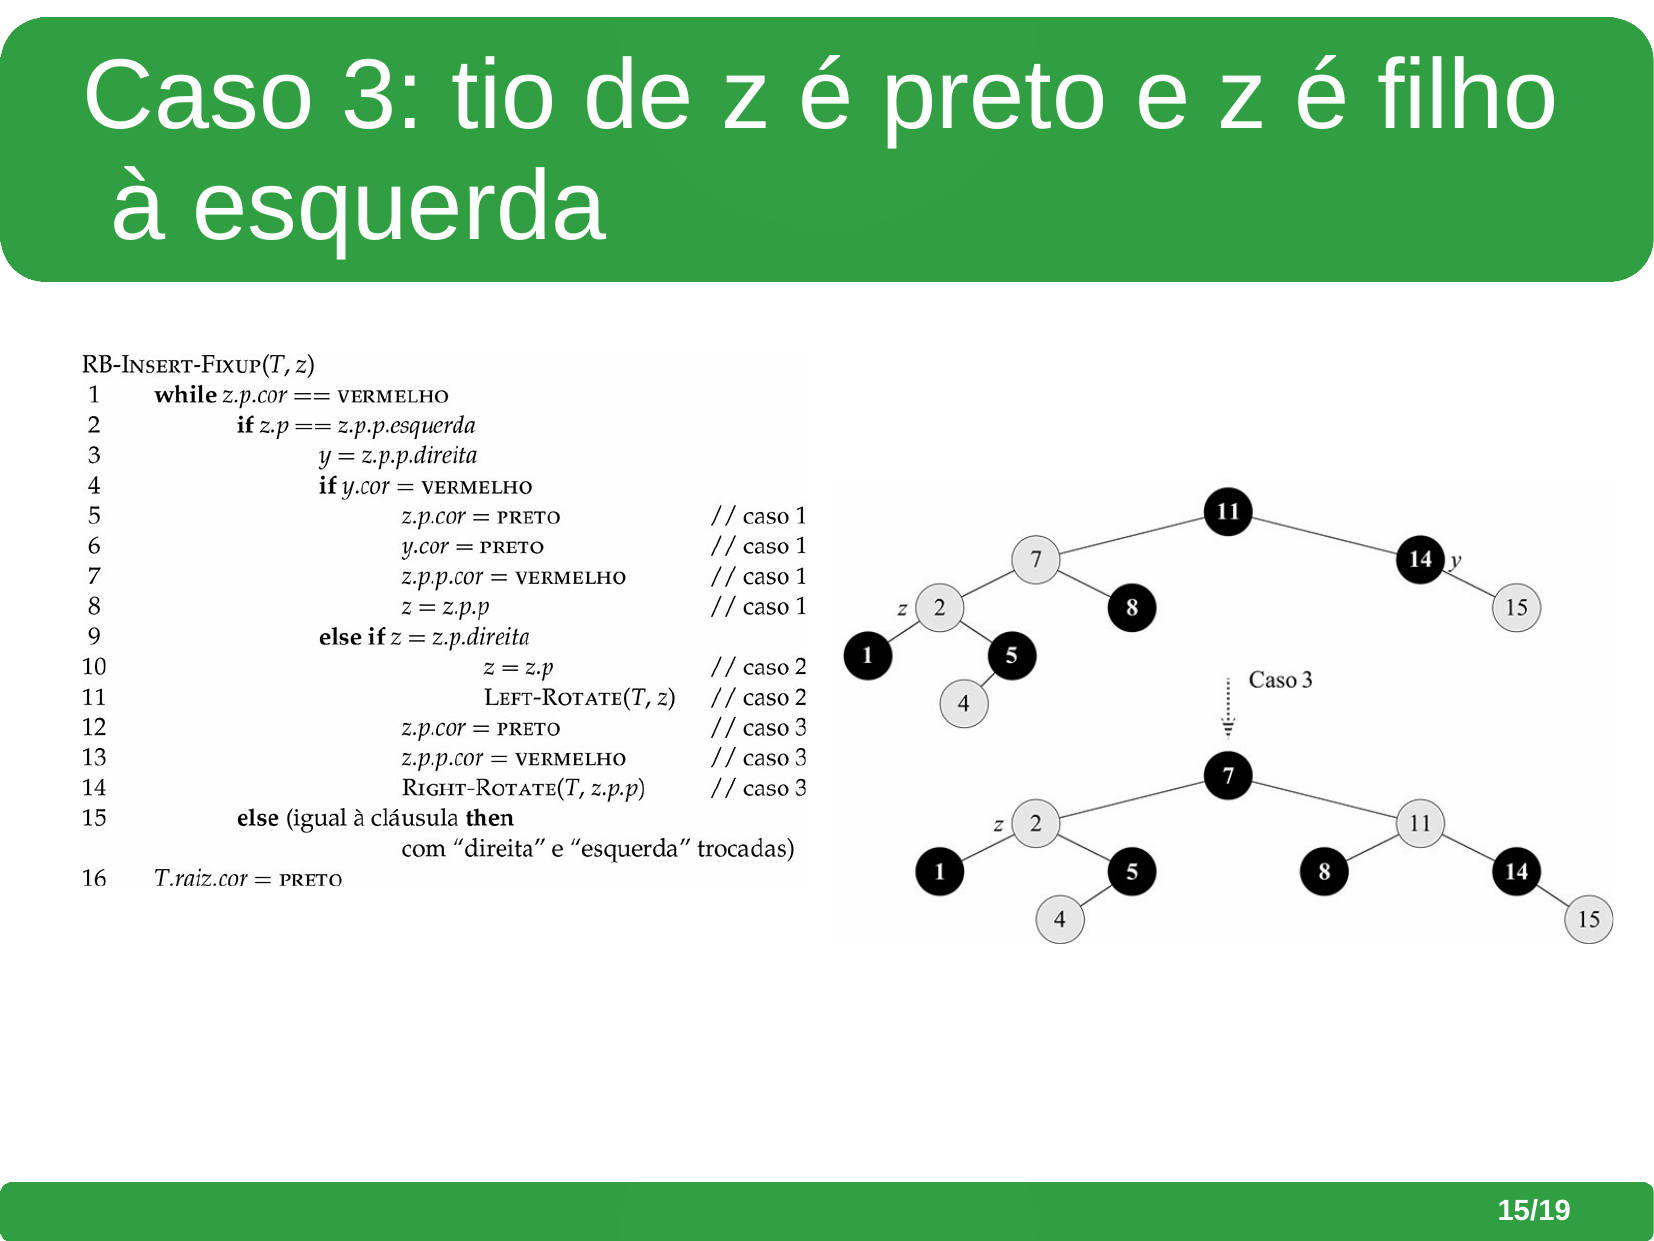

# Caso 3: tio de z é preto e z é filho à esquerda
15